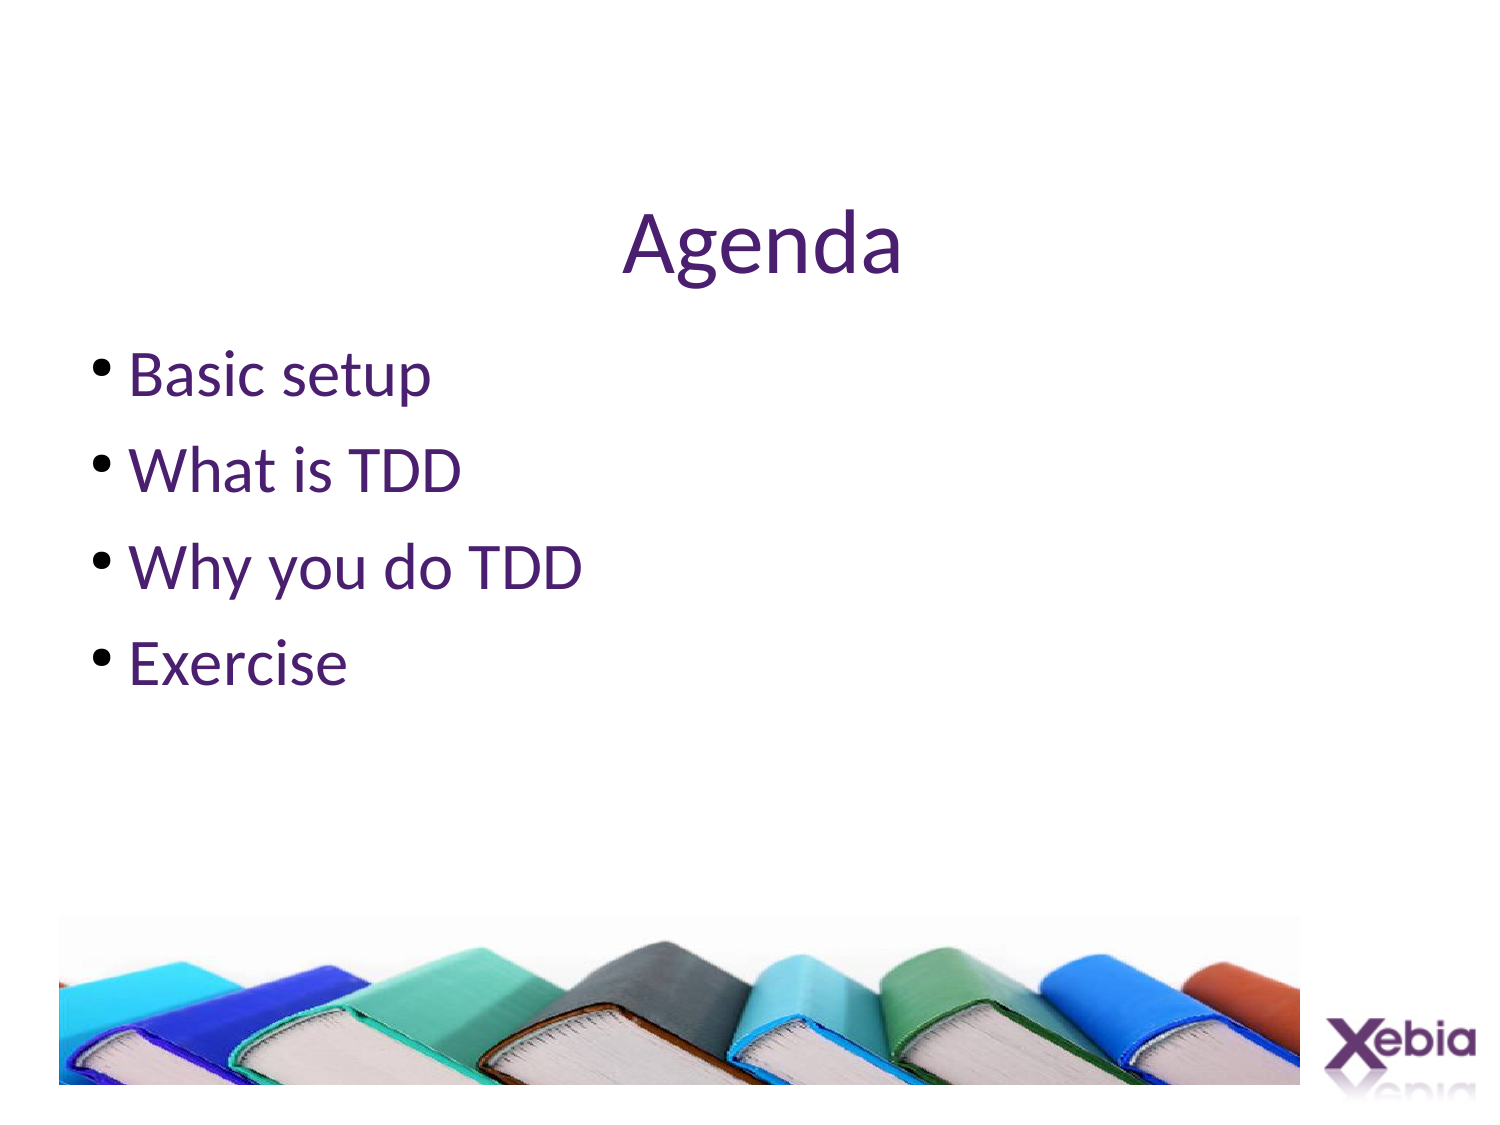

# Agenda
 Basic setup
 What is TDD
 Why you do TDD
 Exercise